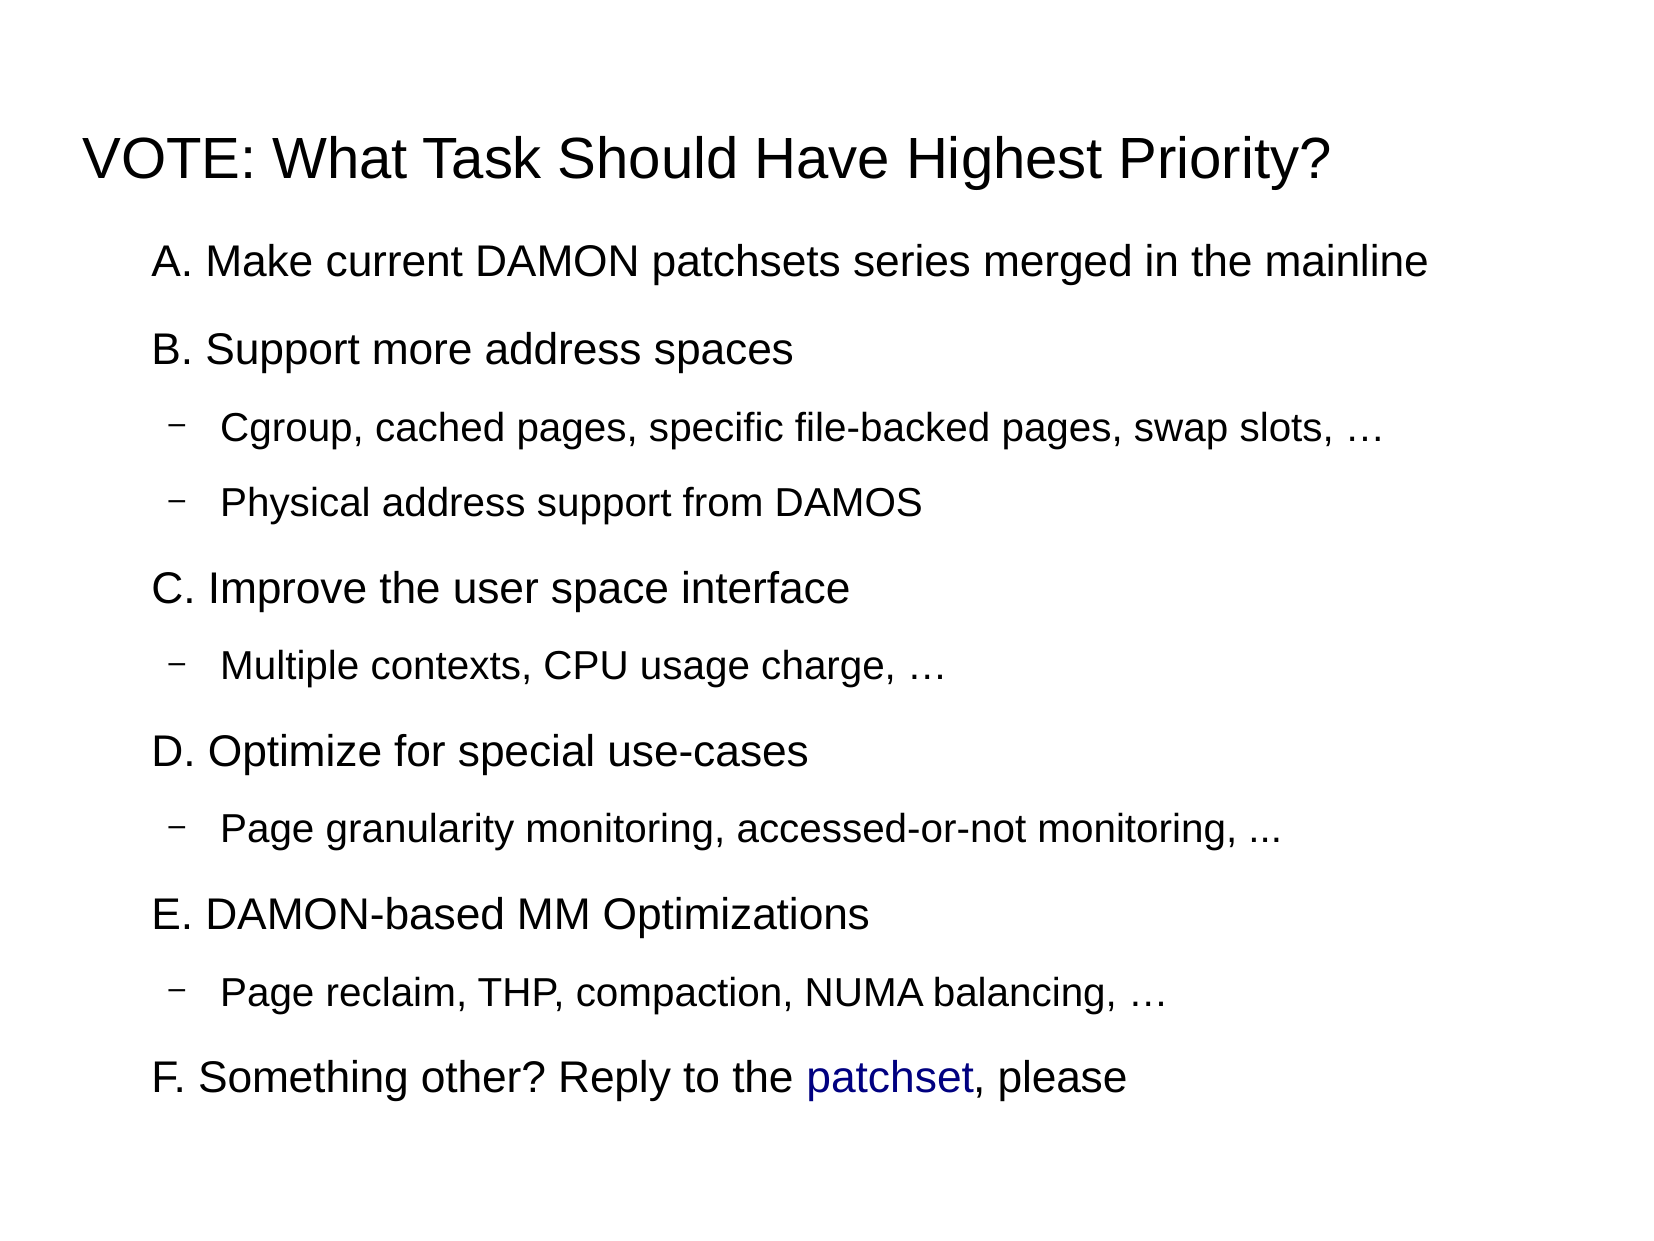

# VOTE: What Task Should Have Highest Priority?
A. Make current DAMON patchsets series merged in the mainline
B. Support more address spaces
Cgroup, cached pages, specific file-backed pages, swap slots, …
Physical address support from DAMOS
C. Improve the user space interface
Multiple contexts, CPU usage charge, …
D. Optimize for special use-cases
Page granularity monitoring, accessed-or-not monitoring, ...
E. DAMON-based MM Optimizations
Page reclaim, THP, compaction, NUMA balancing, …
F. Something other? Reply to the patchset, please